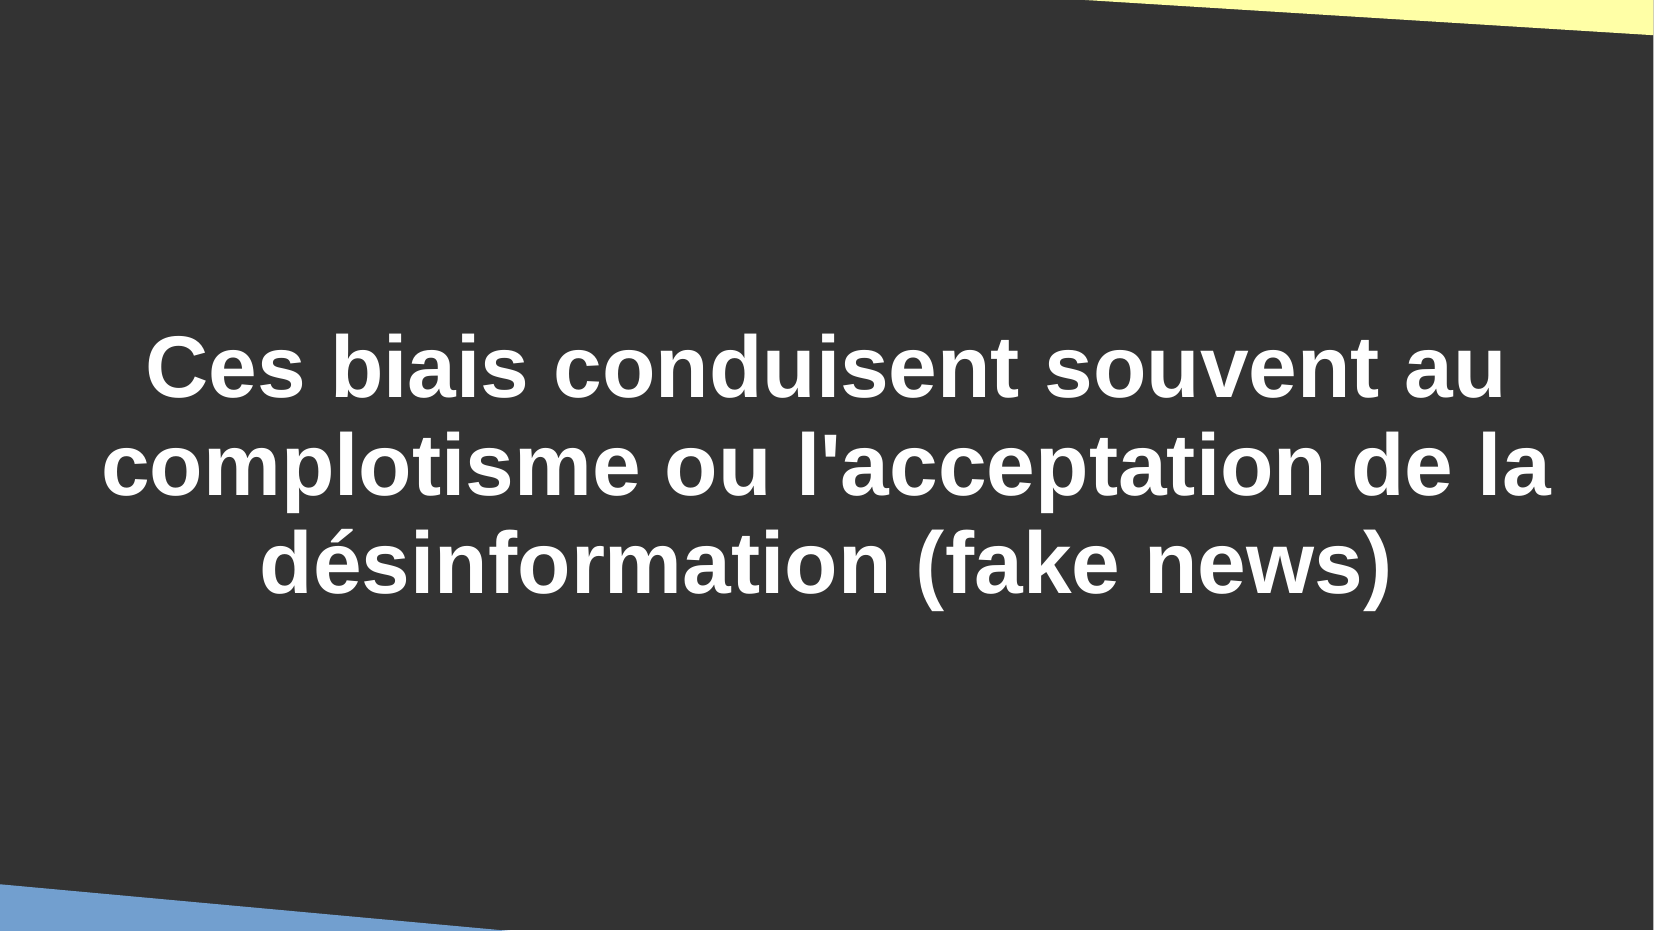

# Ces biais conduisent souvent au complotisme ou l'acceptation de la désinformation (fake news)